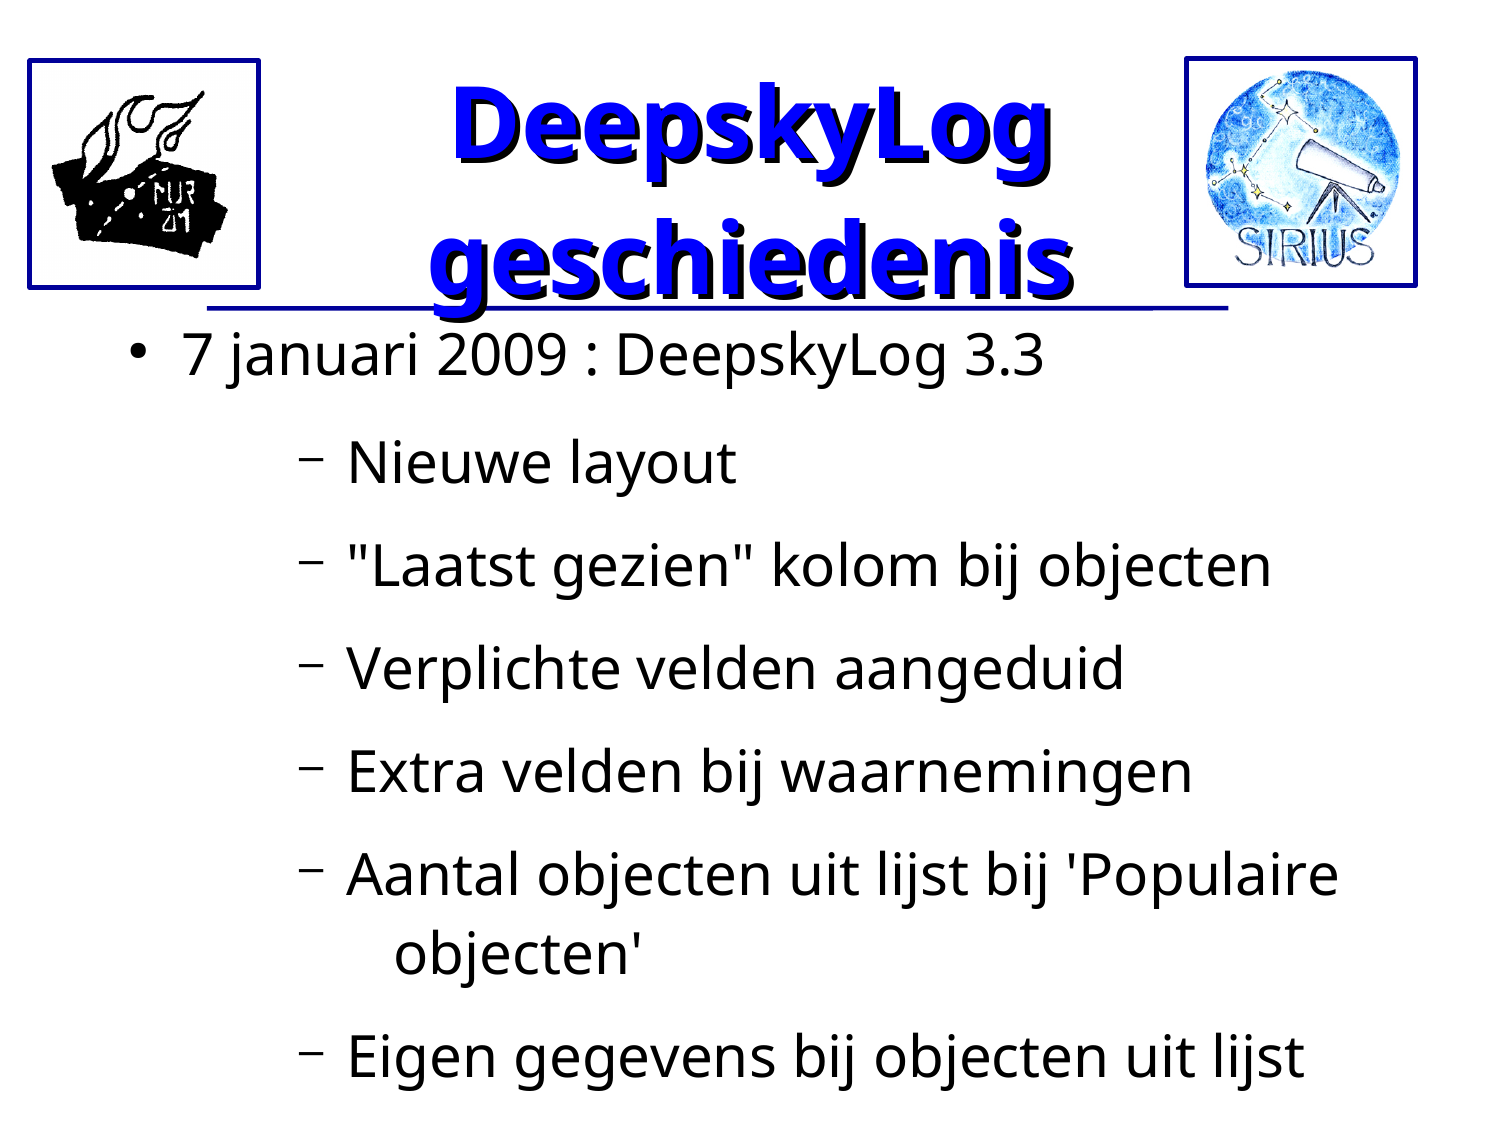

# DeepskyLog geschiedenis
7 januari 2009 : DeepskyLog 3.3
Nieuwe layout
"Laatst gezien" kolom bij objecten
Verplichte velden aangeduid
Extra velden bij waarnemingen
Aantal objecten uit lijst bij 'Populaire objecten'
Eigen gegevens bij objecten uit lijst